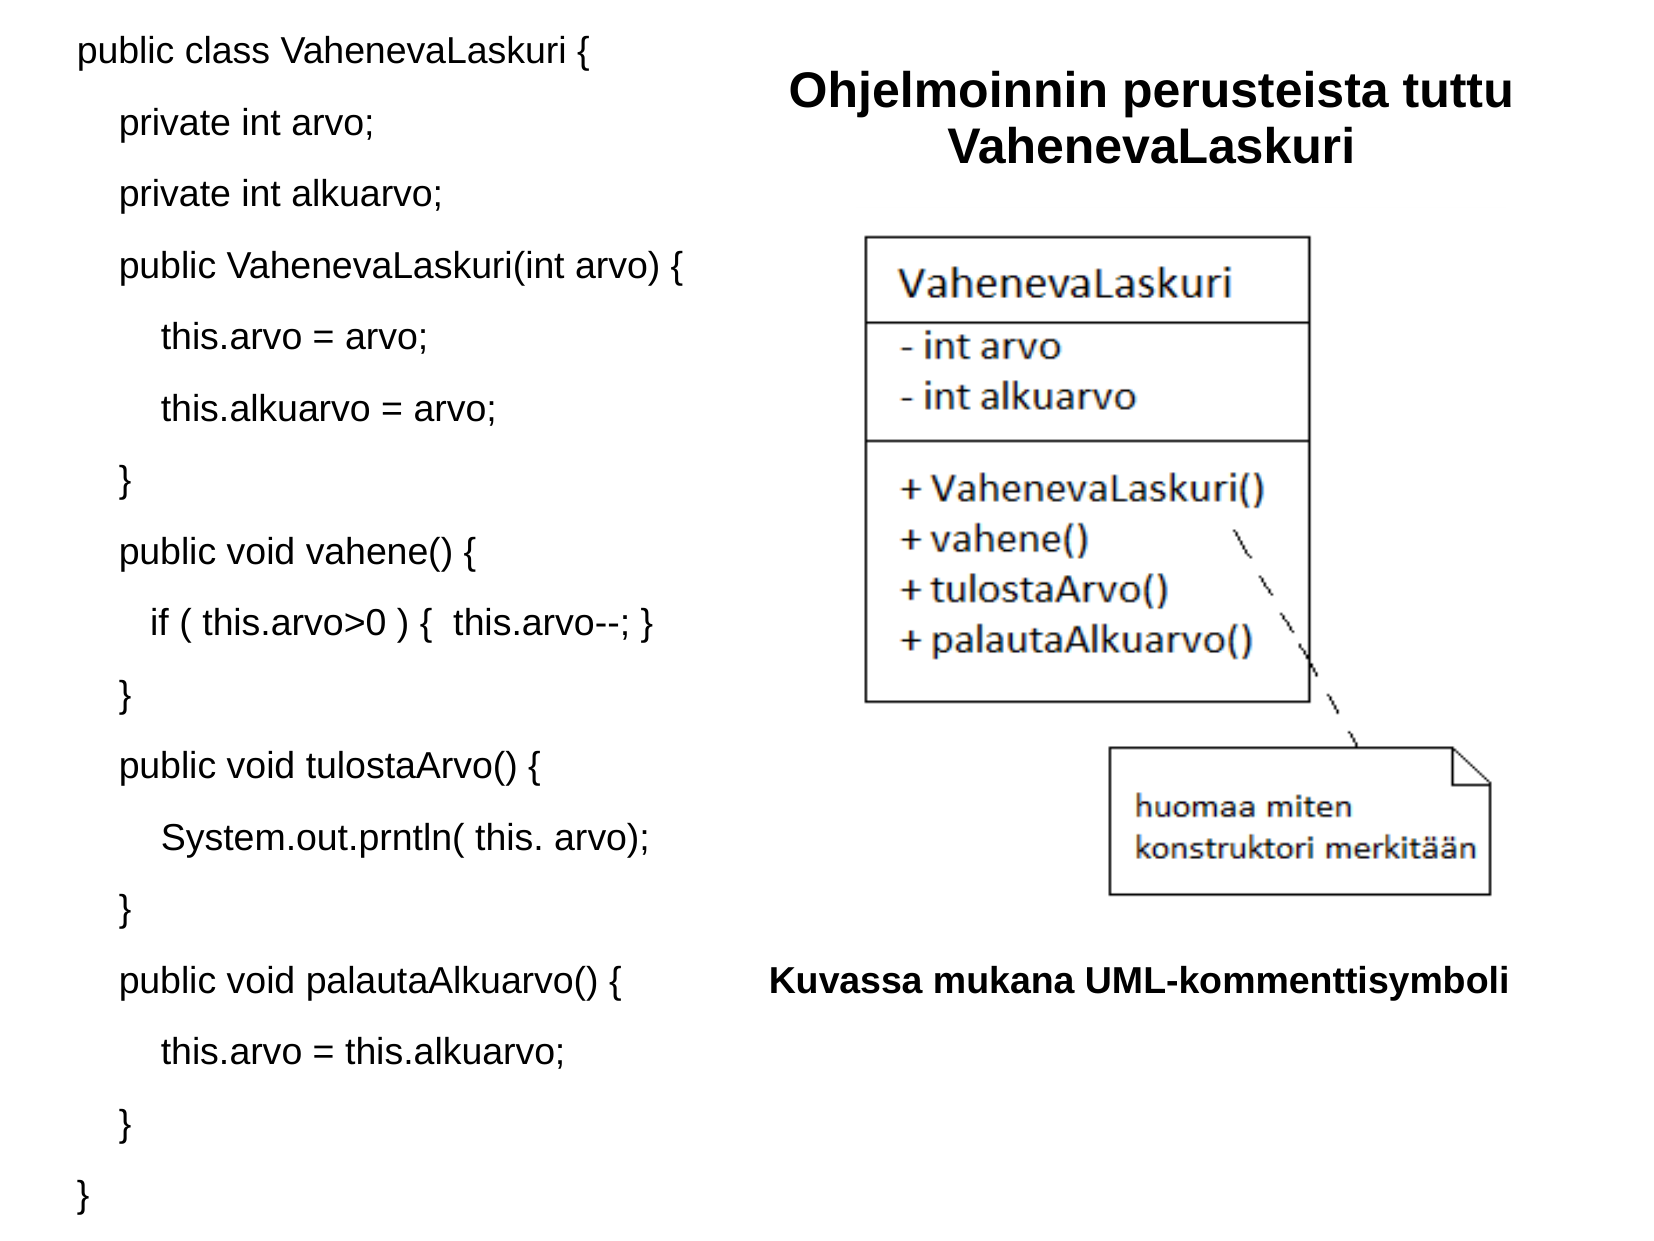

# Ohjelmoinnin perusteista tuttu VahenevaLaskuri
public class VahenevaLaskuri {
 private int arvo;
 private int alkuarvo;
 public VahenevaLaskuri(int arvo) {
 this.arvo = arvo;
 this.alkuarvo = arvo;
 }
 public void vahene() {
 if ( this.arvo>0 ) { this.arvo--; }
 }
 public void tulostaArvo() {
 System.out.prntln( this. arvo);
 }
 public void palautaAlkuarvo() { Kuvassa mukana UML-kommenttisymboli
 this.arvo = this.alkuarvo;
 }
}